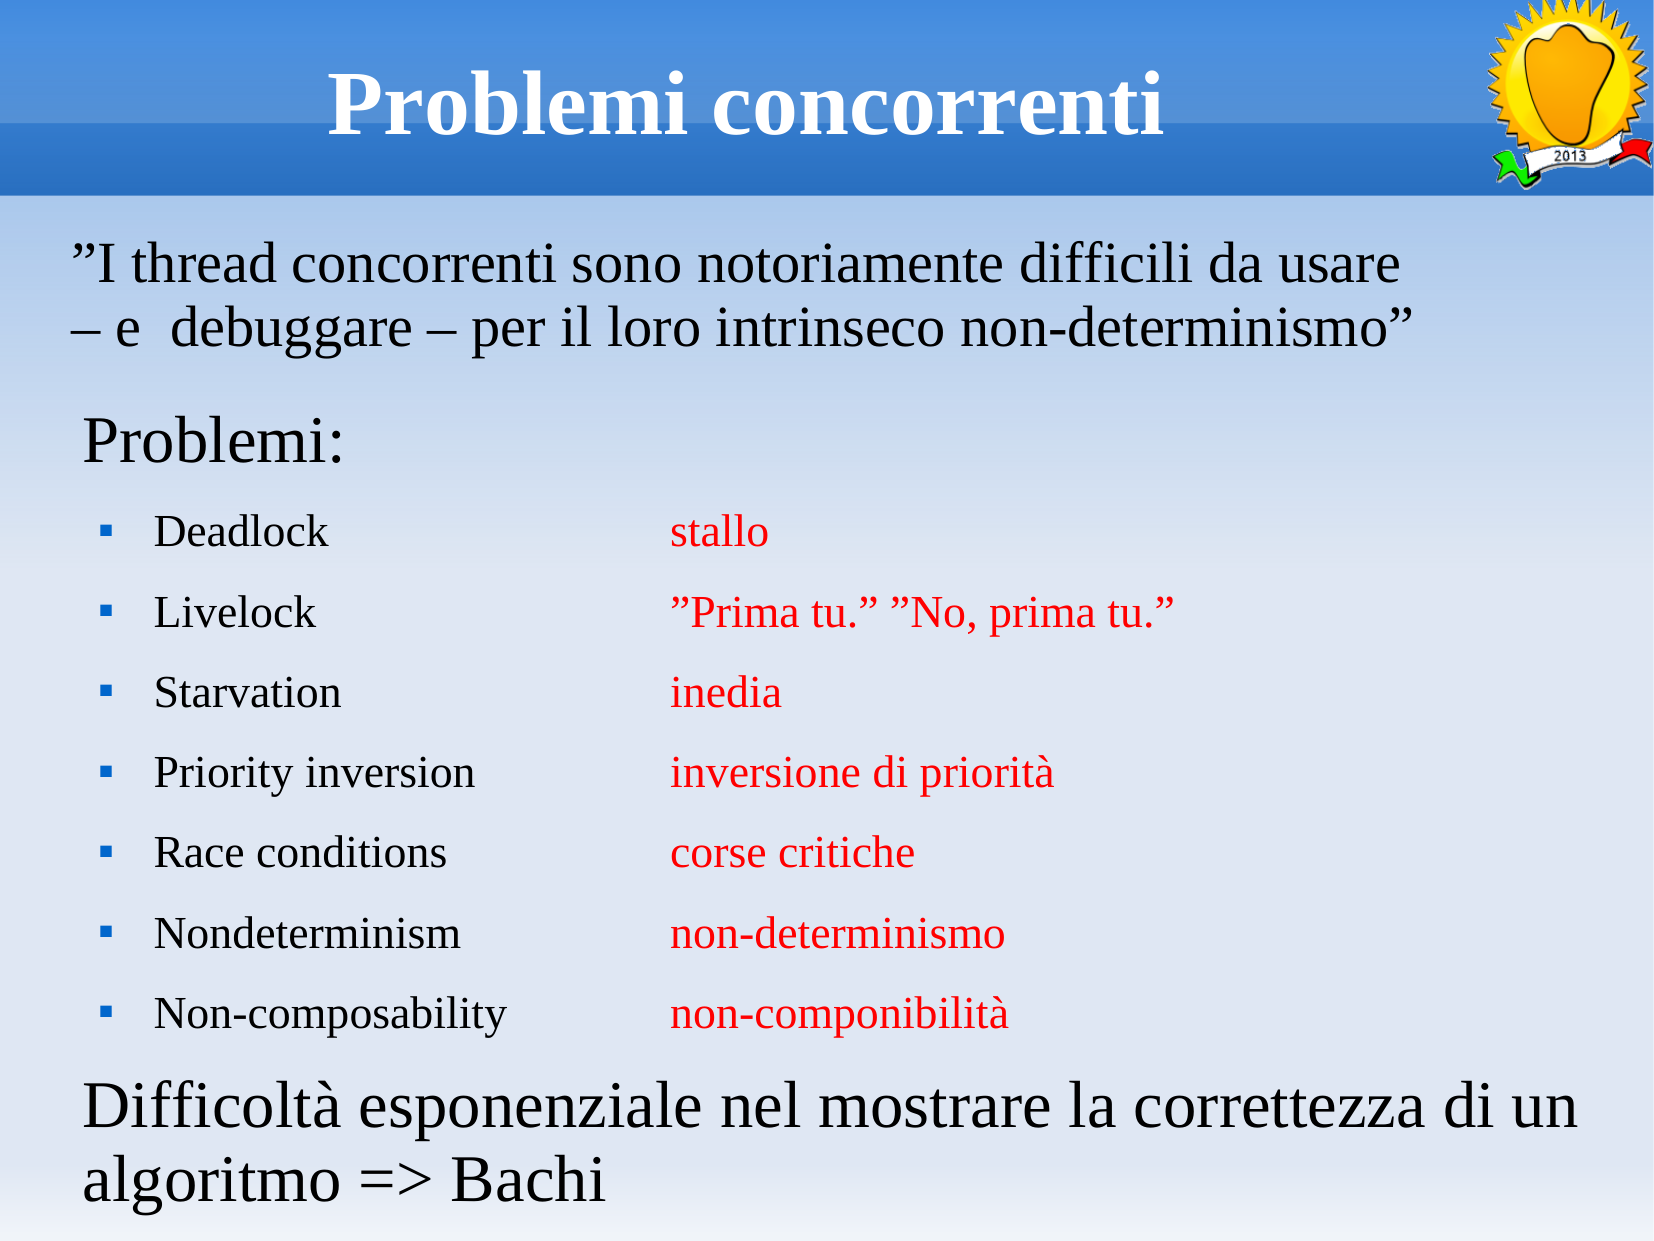

# Problemi concorrenti
”I thread concorrenti sono notoriamente difficili da usare
– e debuggare – per il loro intrinseco non-determinismo”
Problemi:
Deadlock					stallo
Livelock					”Prima tu.” ”No, prima tu.”
Starvation					inedia
Priority inversion			inversione di priorità
Race conditions				corse critiche
Nondeterminism			non-determinismo
Non-composability			non-componibilità
Difficoltà esponenziale nel mostrare la correttezza di un algoritmo => Bachi